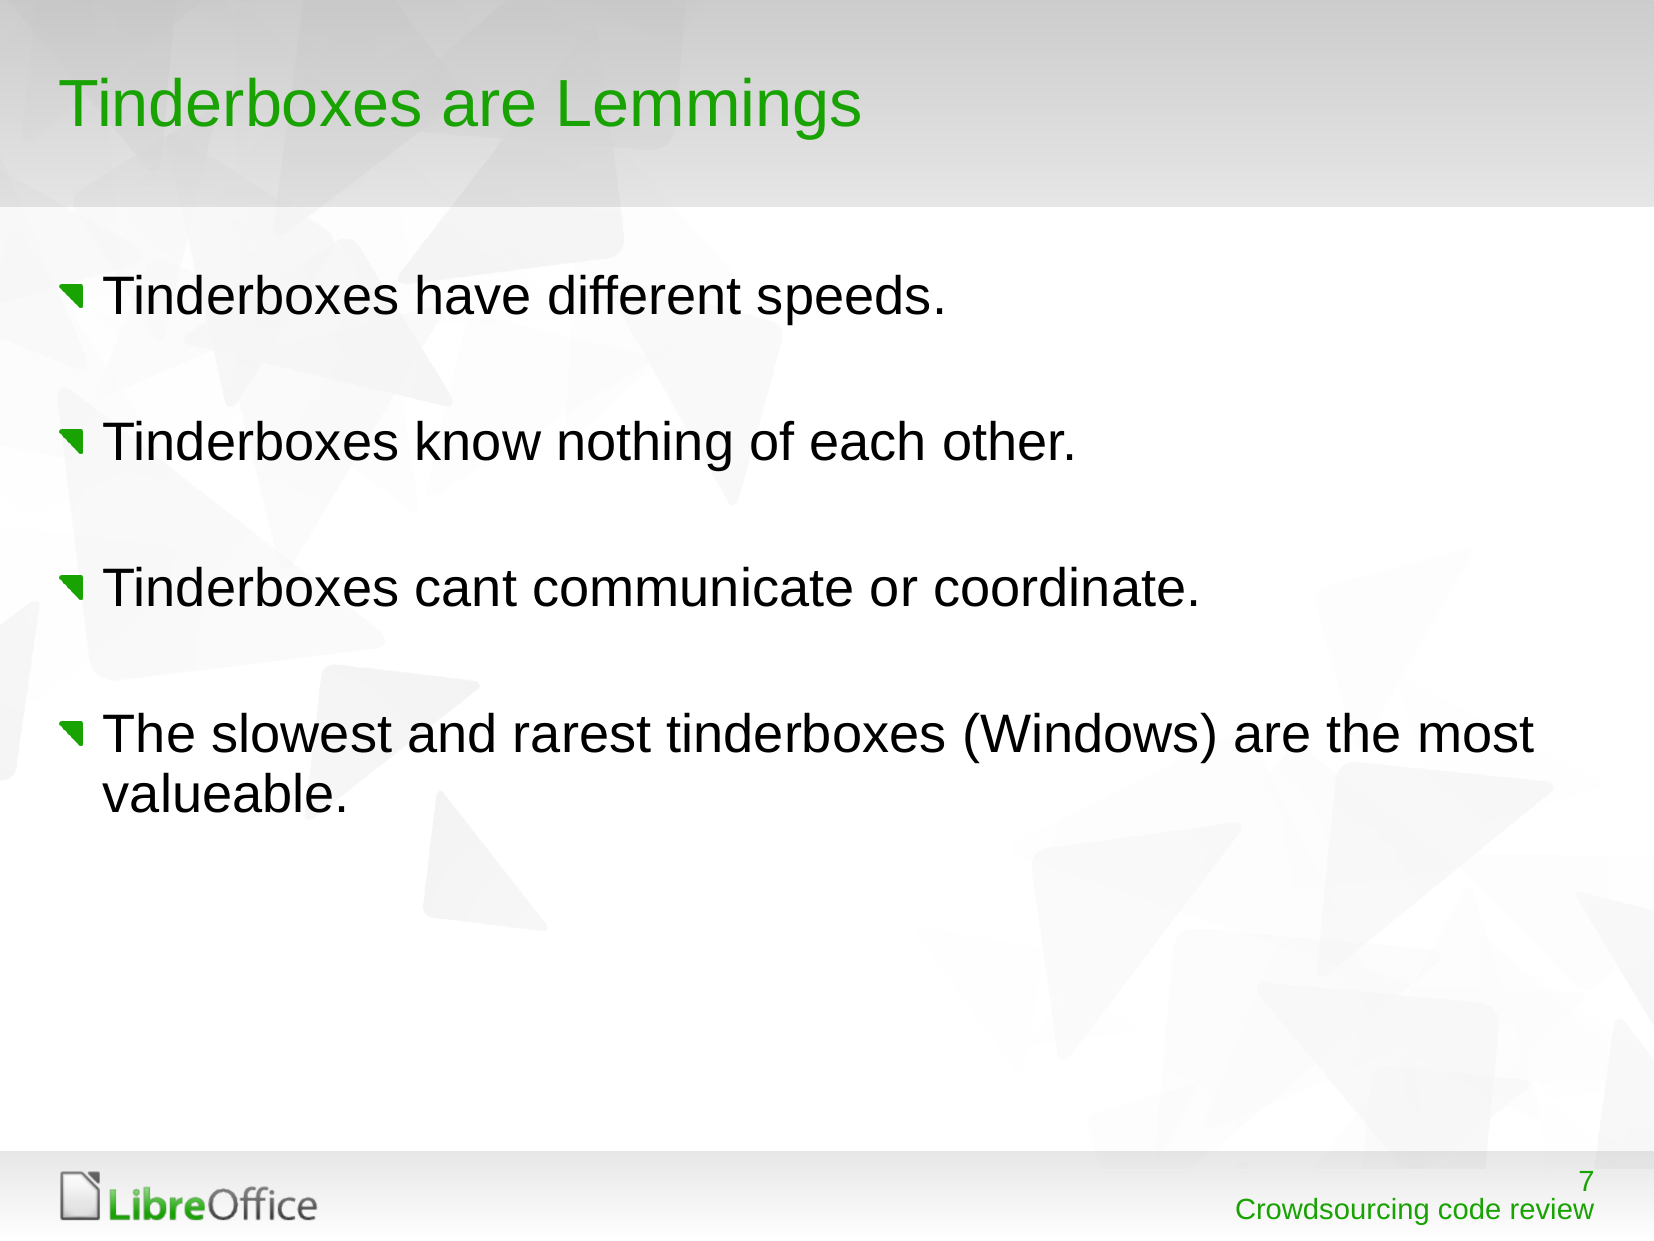

# Tinderboxes are Lemmings
Tinderboxes have different speeds.
Tinderboxes know nothing of each other.
Tinderboxes cant communicate or coordinate.
The slowest and rarest tinderboxes (Windows) are the most valueable.
7
Crowdsourcing code review